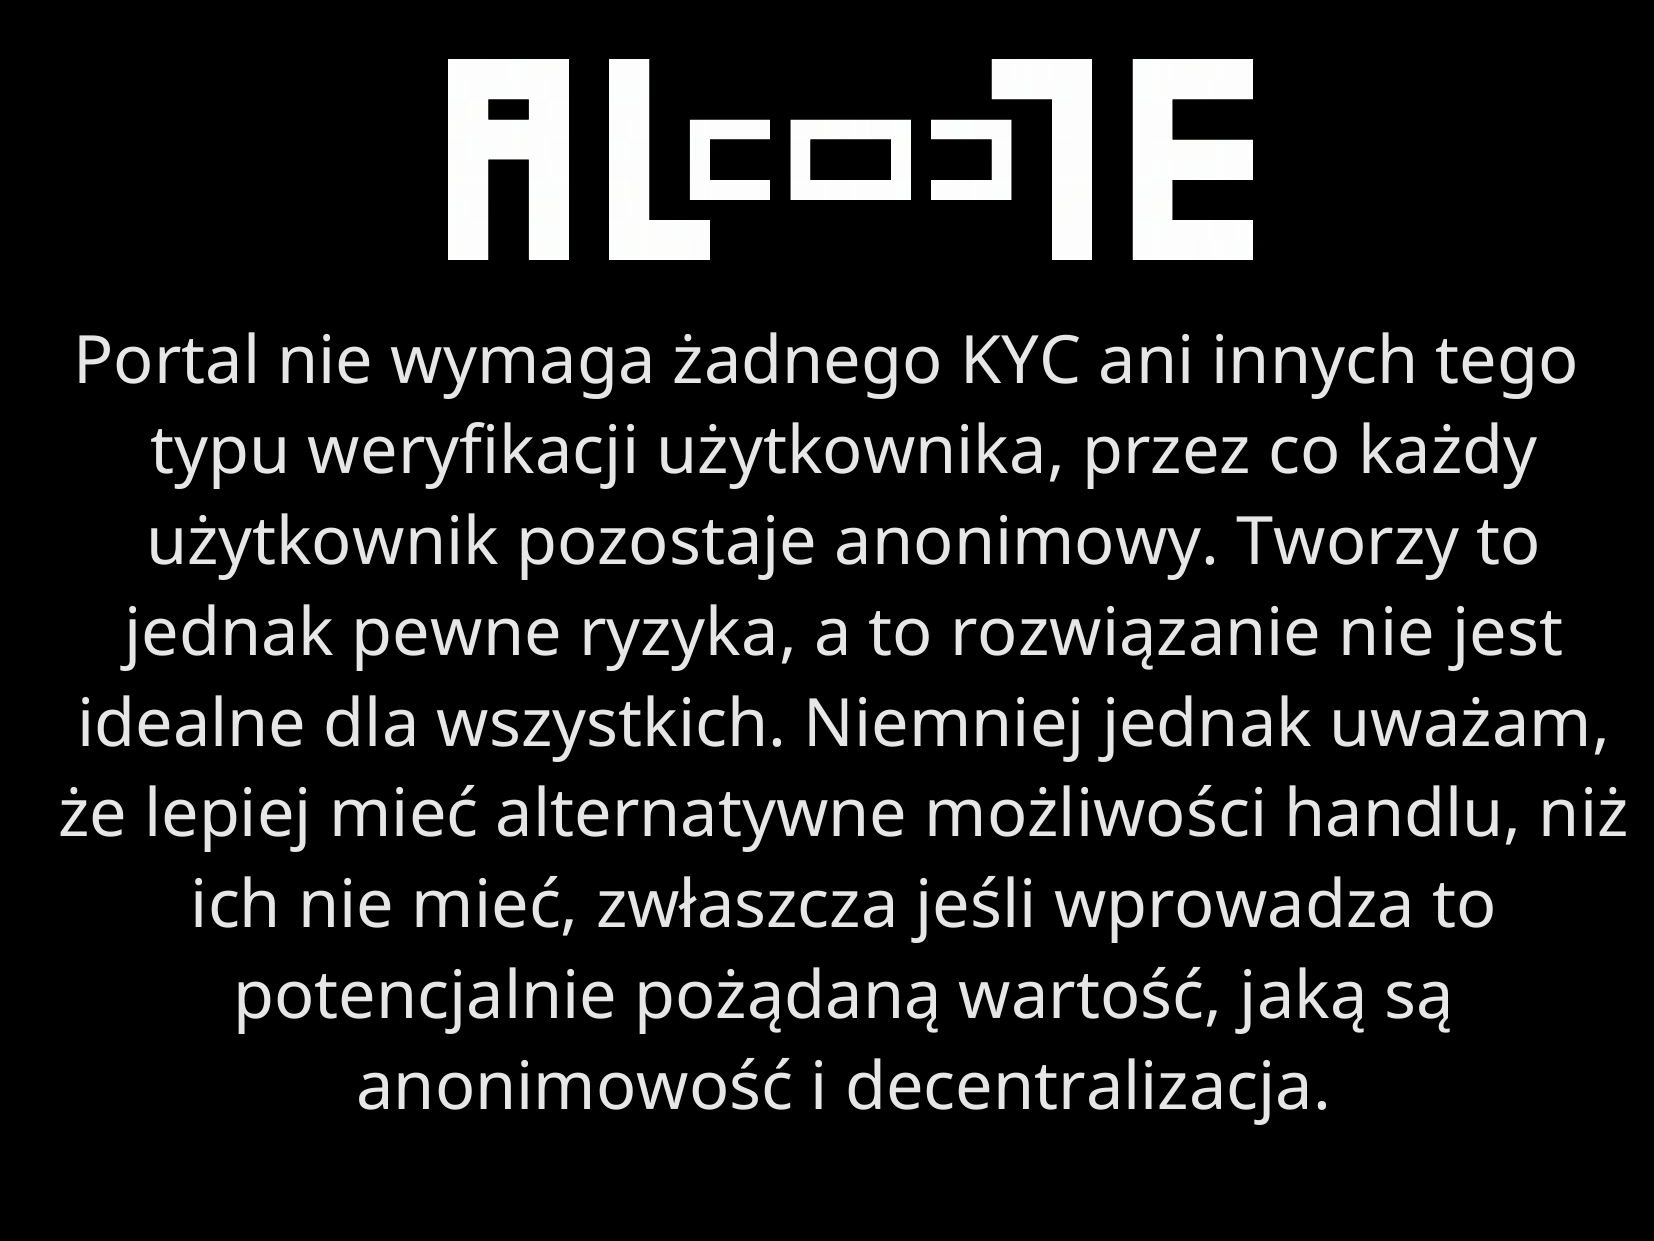

# Portal nie wymaga żadnego KYC ani innych tego typu weryfikacji użytkownika, przez co każdy użytkownik pozostaje anonimowy. Tworzy to jednak pewne ryzyka, a to rozwiązanie nie jest idealne dla wszystkich. Niemniej jednak uważam, że lepiej mieć alternatywne możliwości handlu, niż ich nie mieć, zwłaszcza jeśli wprowadza to potencjalnie pożądaną wartość, jaką są anonimowość i decentralizacja.